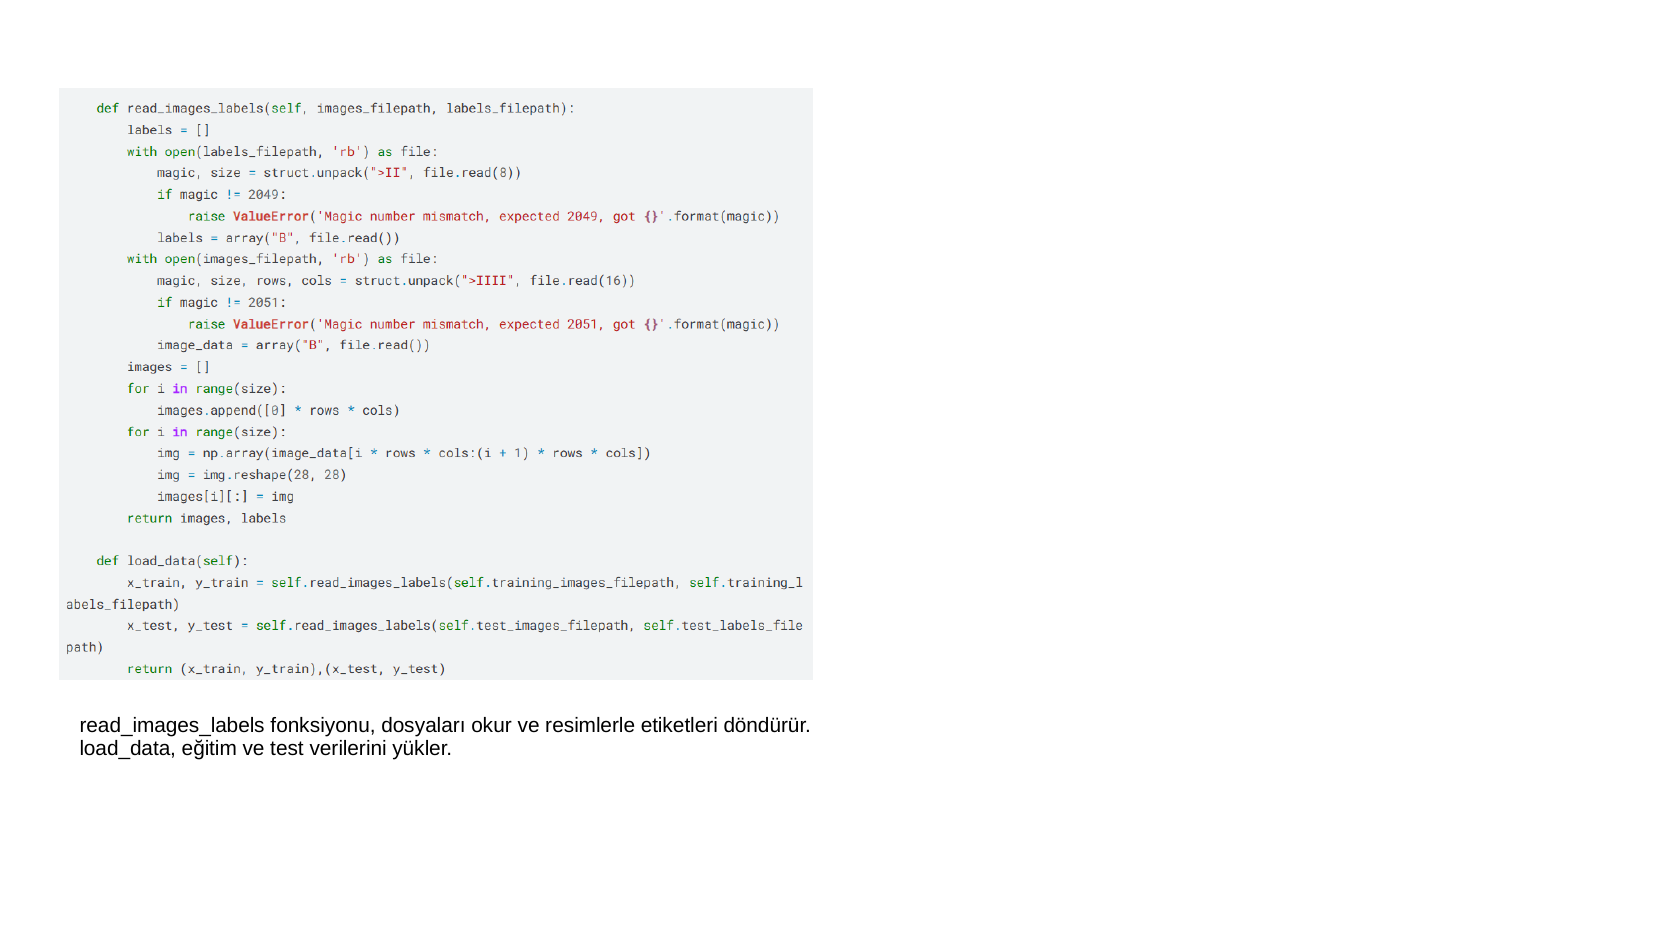

read_images_labels fonksiyonu, dosyaları okur ve resimlerle etiketleri döndürür.
load_data, eğitim ve test verilerini yükler.